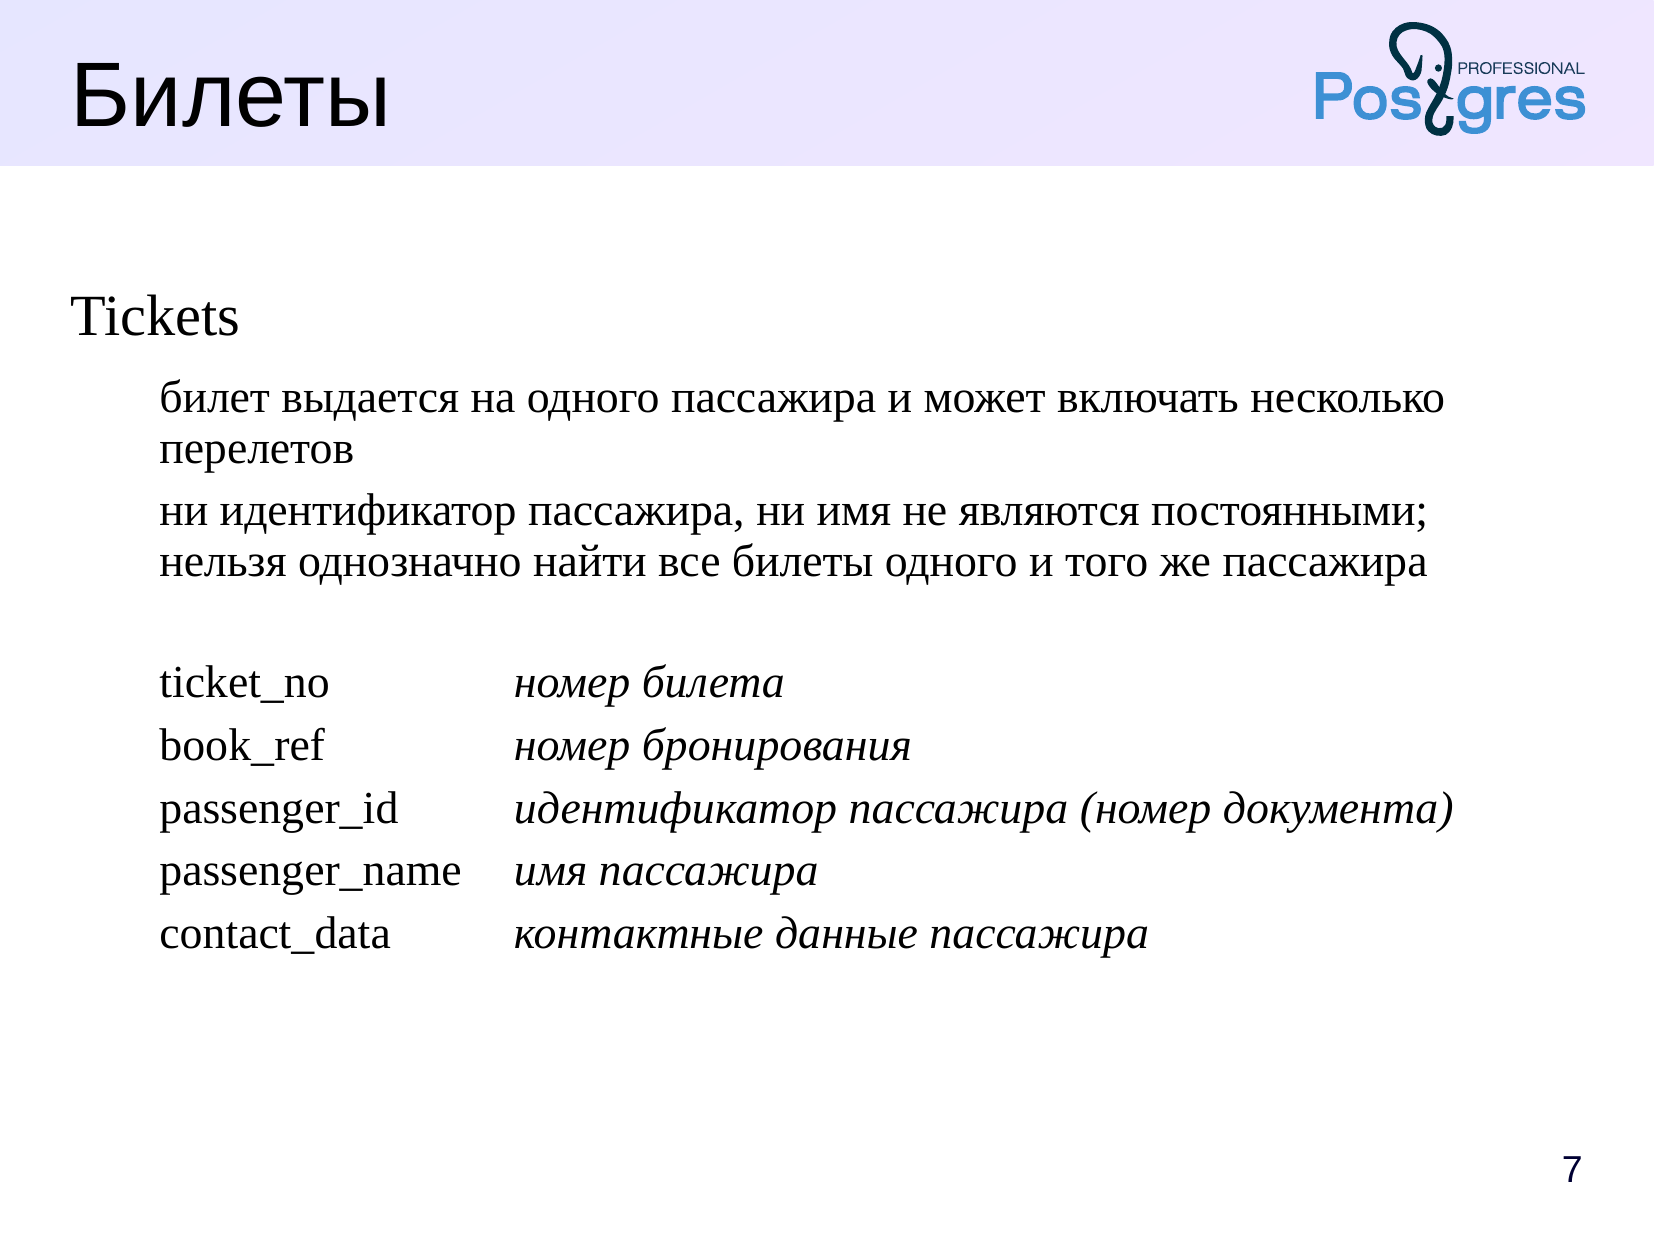

# Билеты
Tickets
билет выдается на одного пассажира и может включать несколько перелетов
ни идентификатор пассажира, ни имя не являются постоянными;
нельзя однозначно найти все билеты одного и того же пассажира
ticket_no	номер билета
book_ref	номер бронирования
passenger_id	идентификатор пассажира (номер документа)
passenger_name	имя пассажира
contact_data	контактные данные пассажира